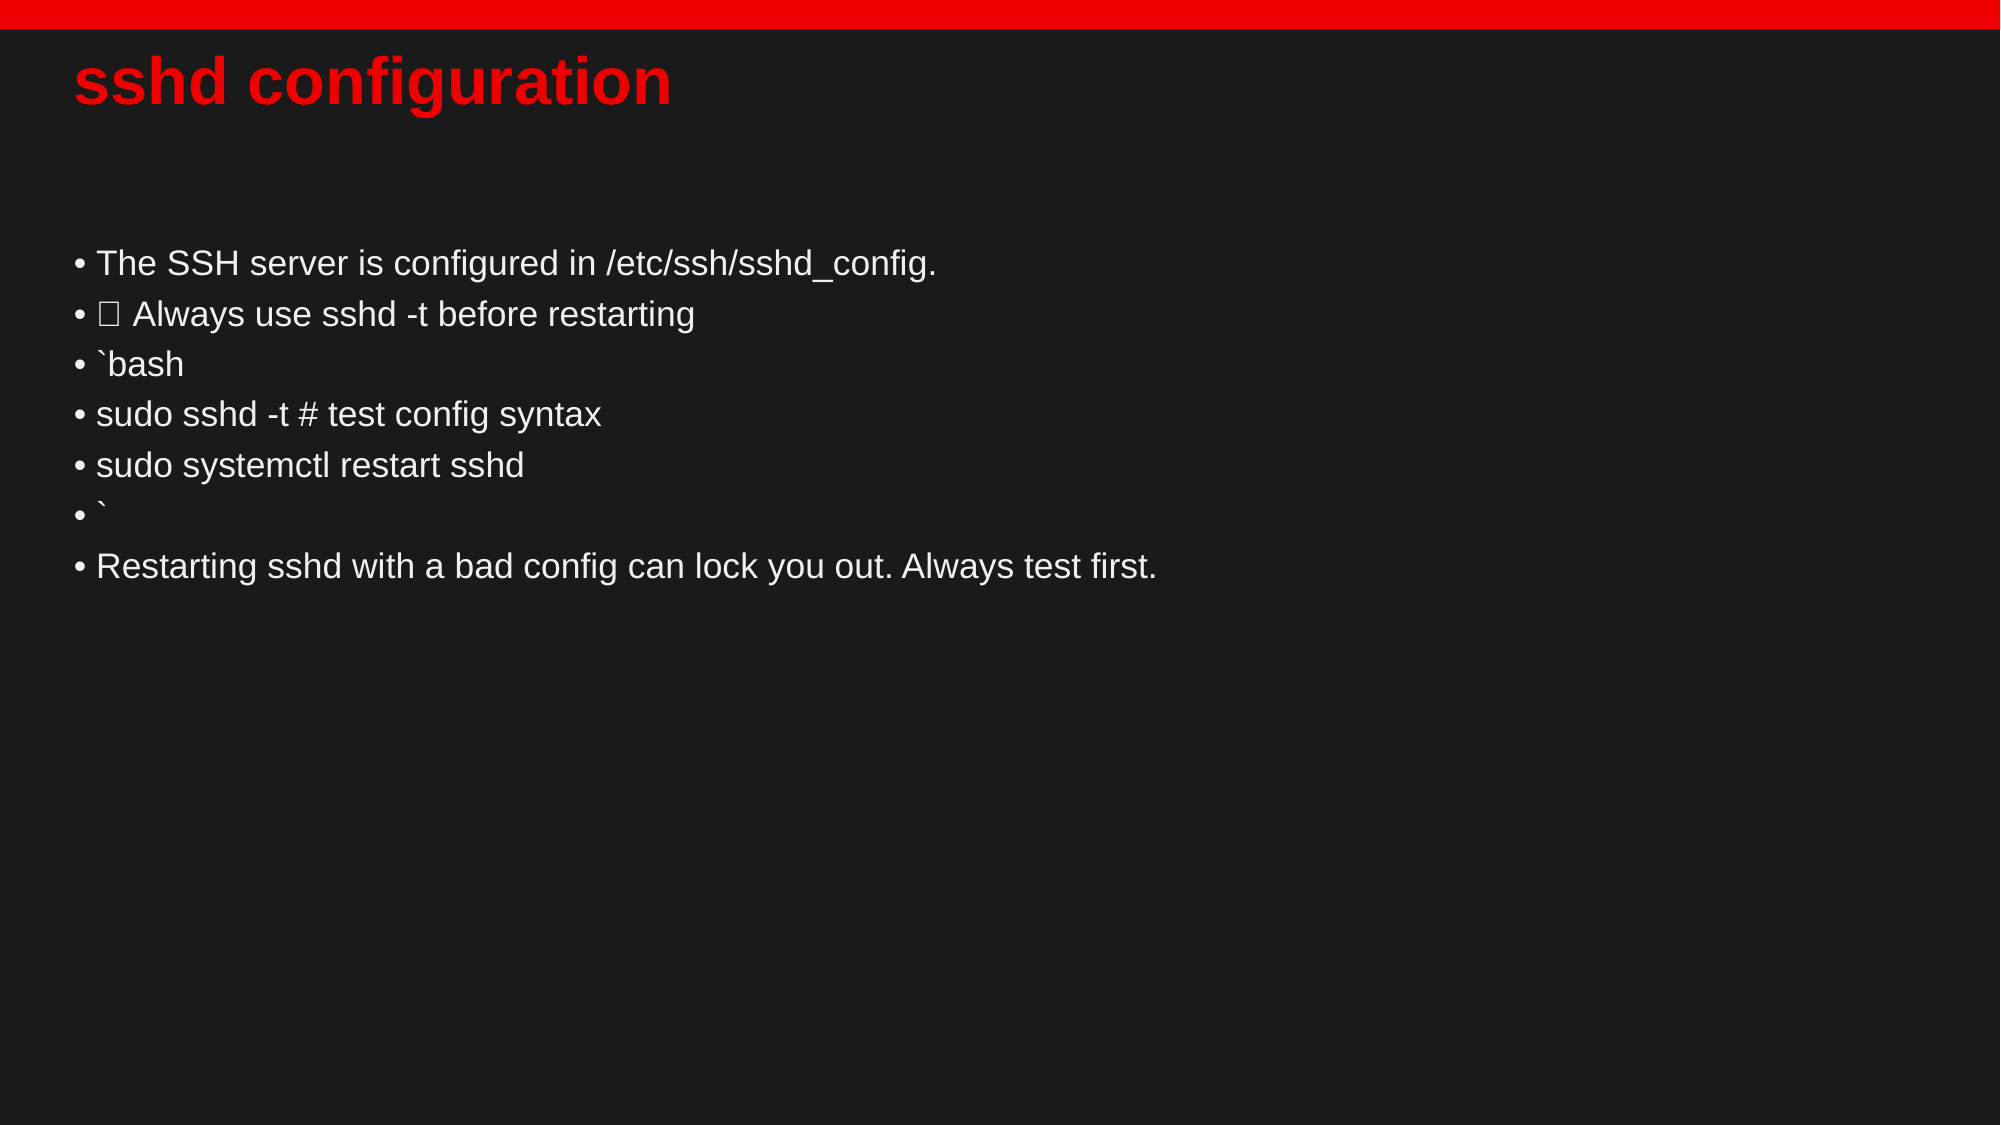

sshd configuration
• The SSH server is configured in /etc/ssh/sshd_config.
• 🚨 Always use sshd -t before restarting
• `bash
• sudo sshd -t # test config syntax
• sudo systemctl restart sshd
• `
• Restarting sshd with a bad config can lock you out. Always test first.